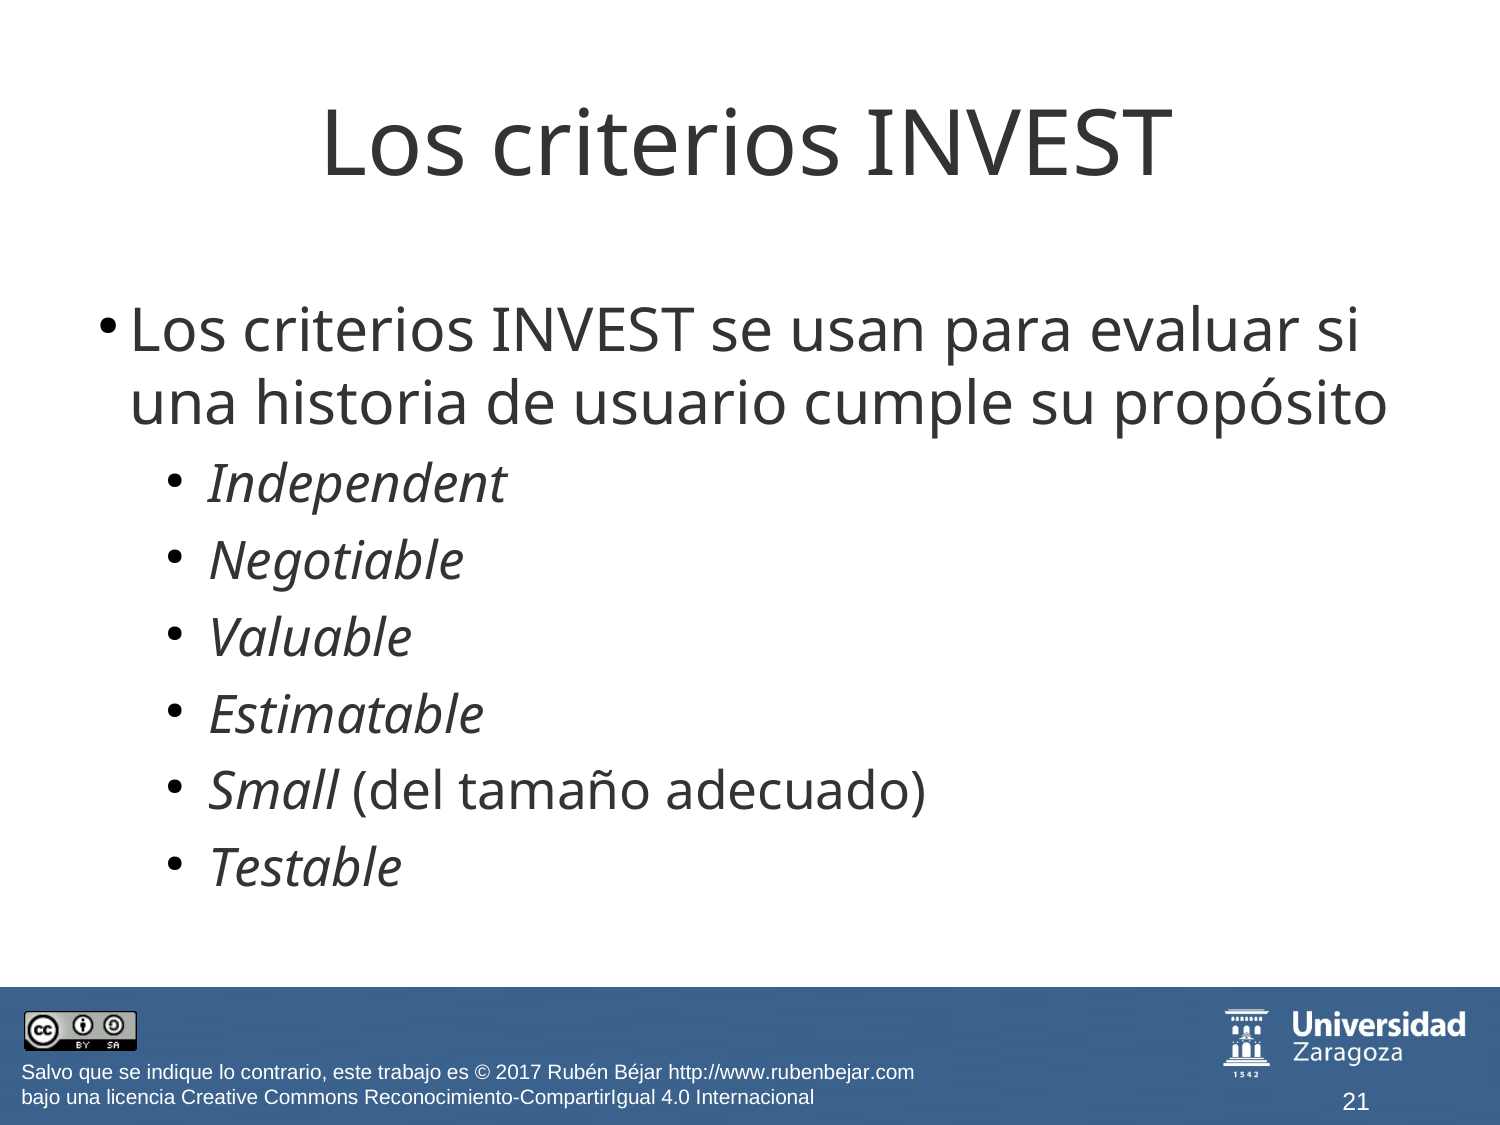

# Los criterios INVEST
Los criterios INVEST se usan para evaluar si una historia de usuario cumple su propósito
Independent
Negotiable
Valuable
Estimatable
Small (del tamaño adecuado)
Testable